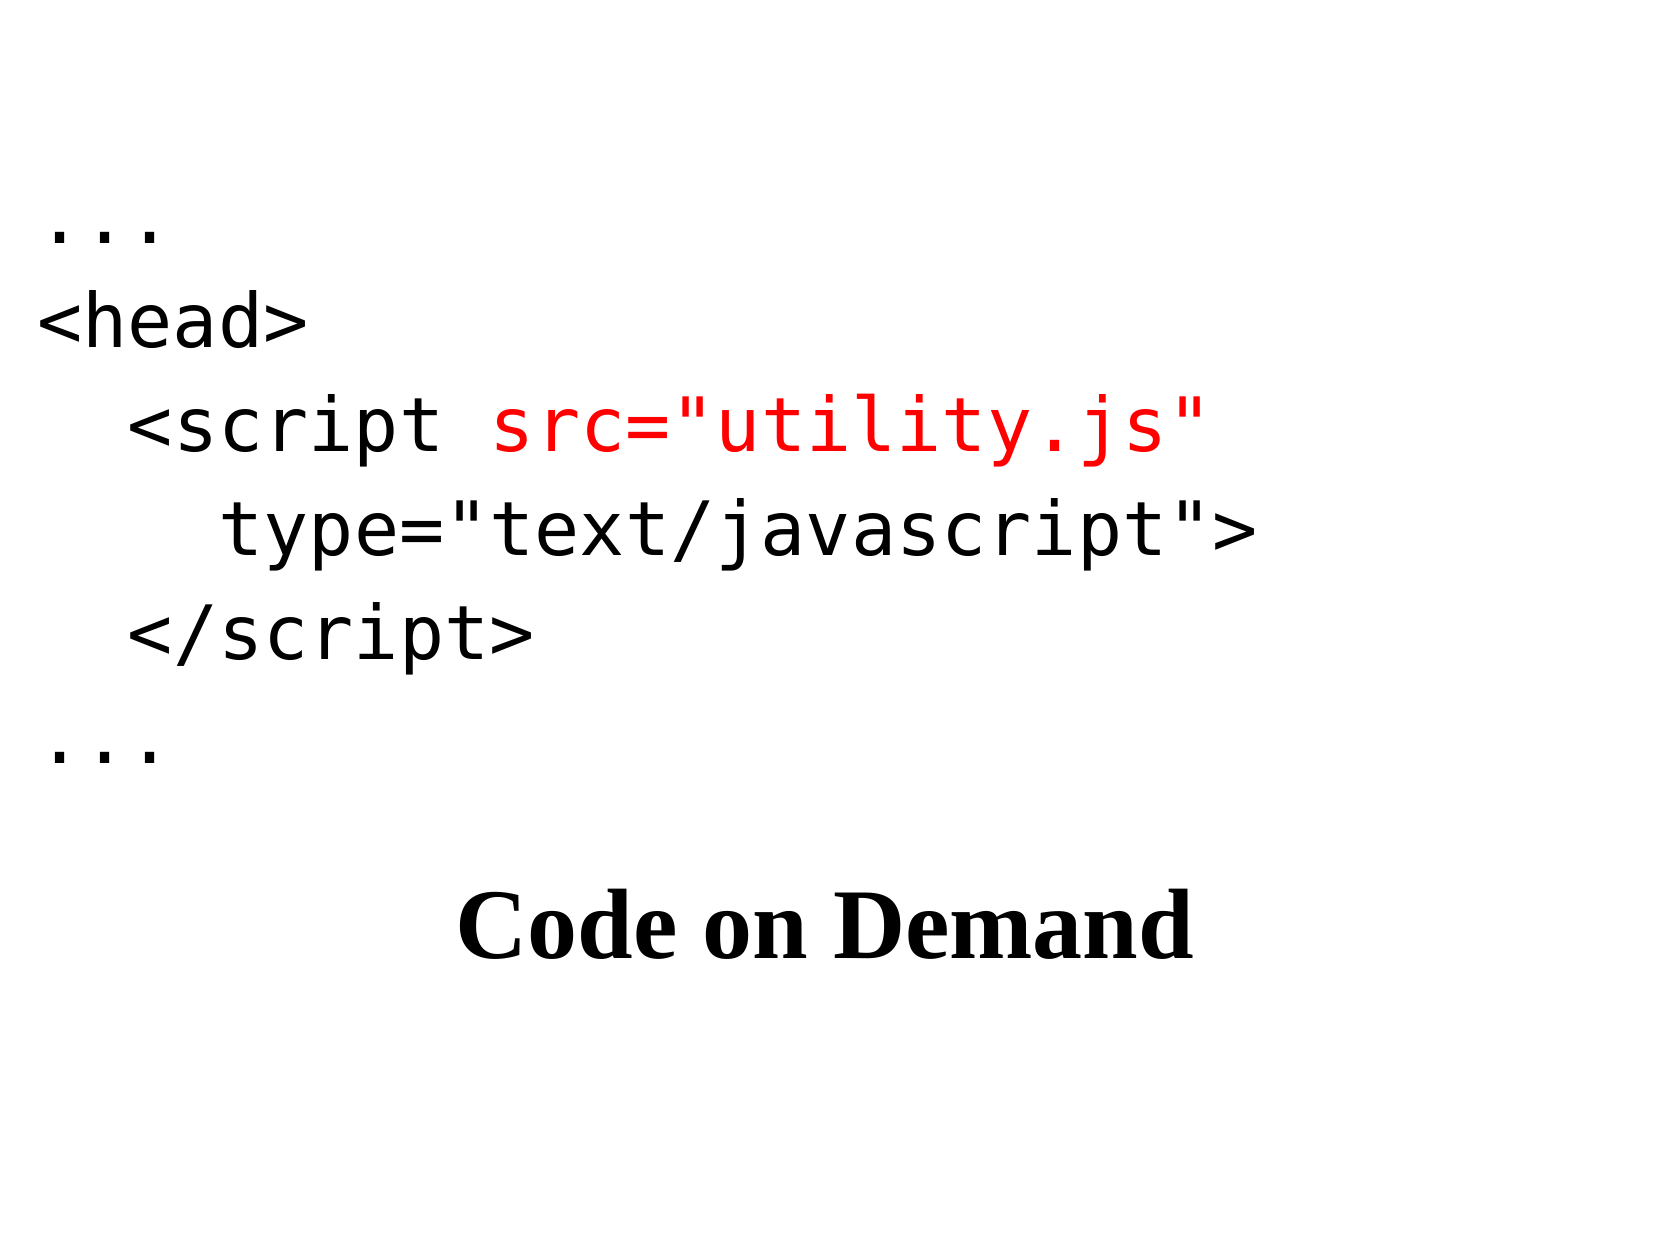

...
<head>
 <script src="utility.js"
 type="text/javascript">
 </script>
...
Code on Demand